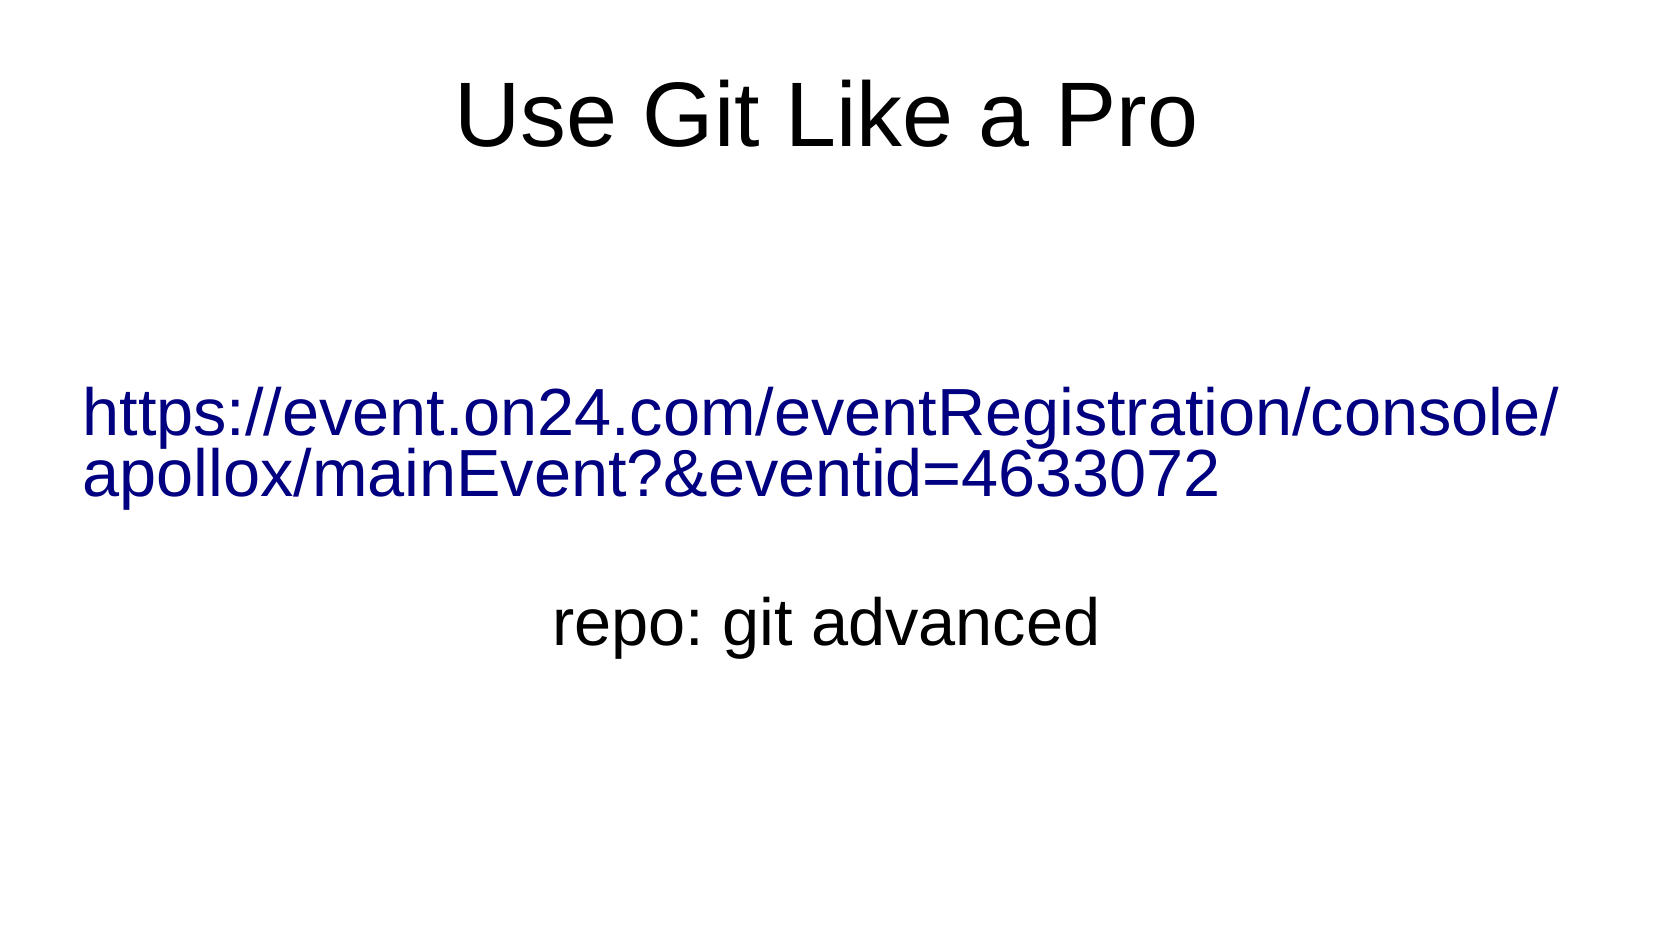

# Use Git Like a Pro
https://event.on24.com/eventRegistration/console/apollox/mainEvent?&eventid=4633072
repo: git advanced